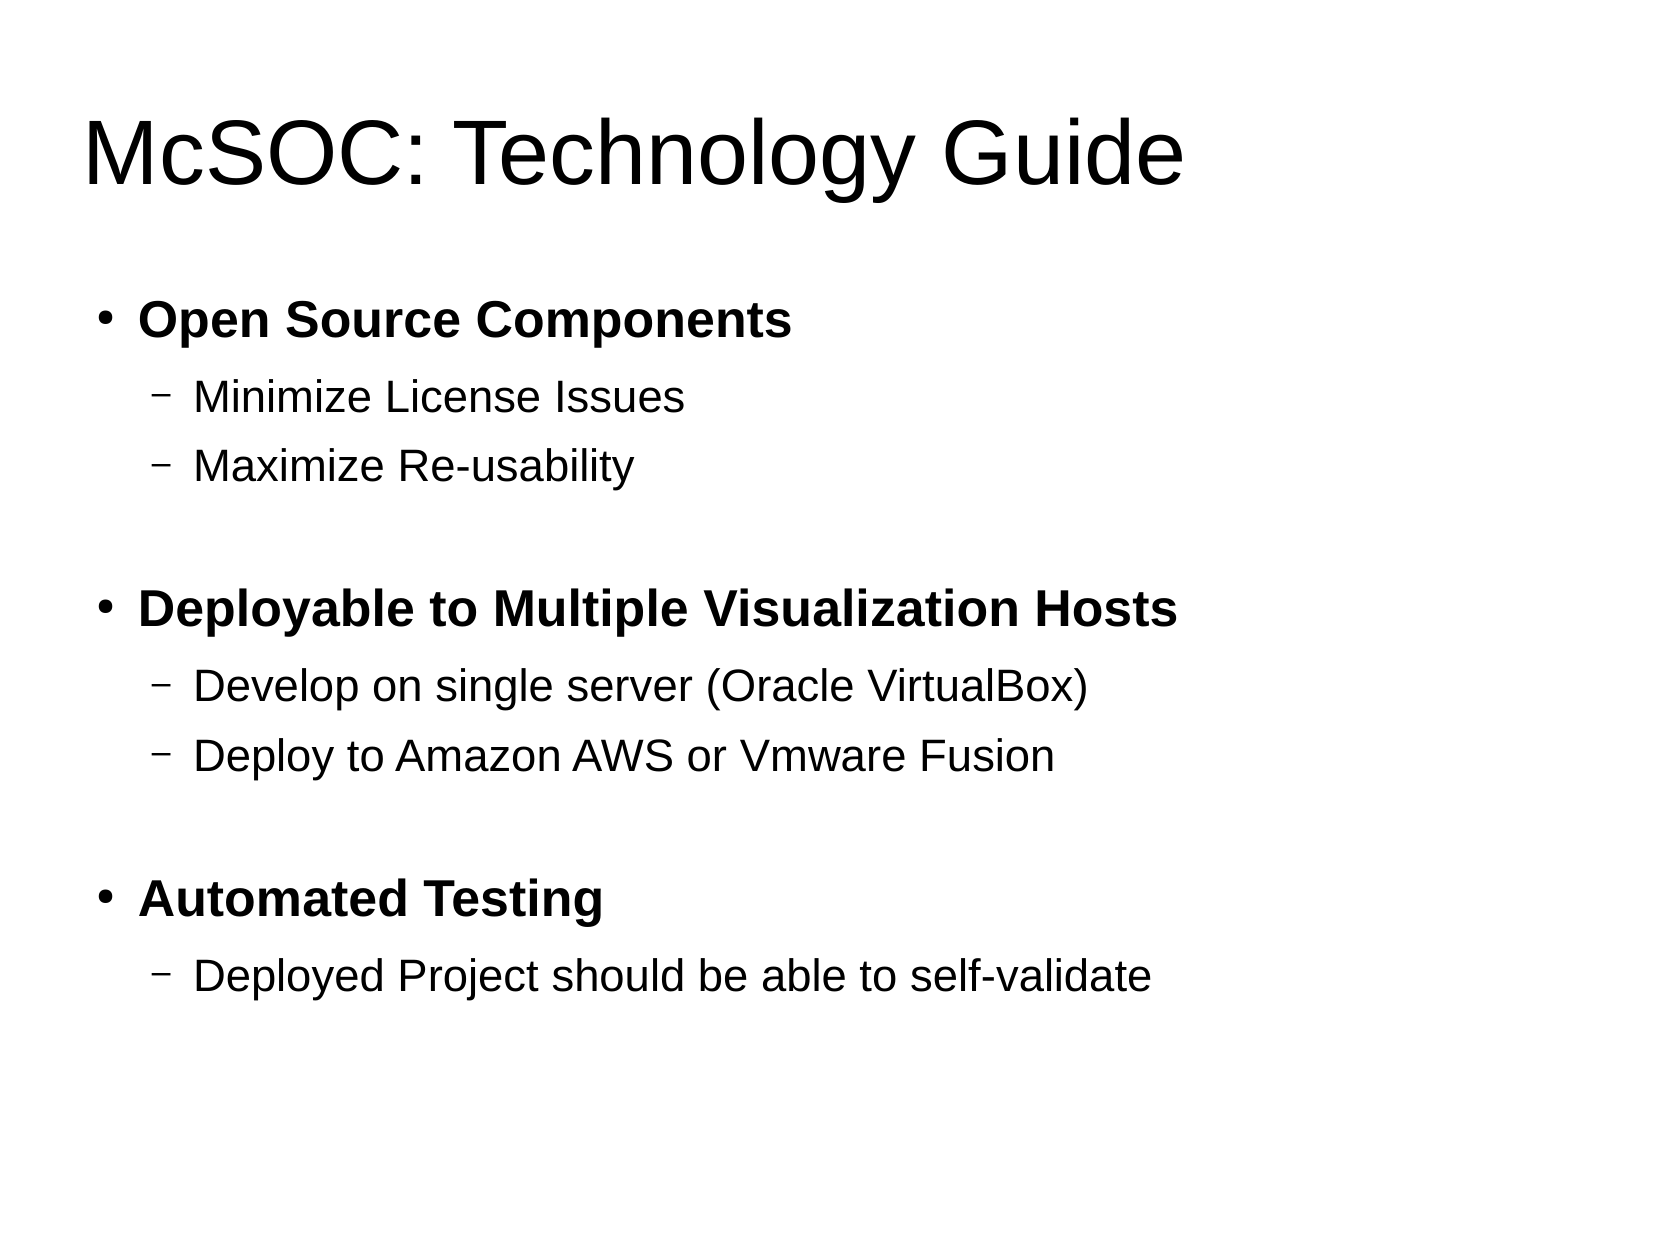

# McSOC: Technology Guide
Open Source Components
Minimize License Issues
Maximize Re-usability
Deployable to Multiple Visualization Hosts
Develop on single server (Oracle VirtualBox)
Deploy to Amazon AWS or Vmware Fusion
Automated Testing
Deployed Project should be able to self-validate